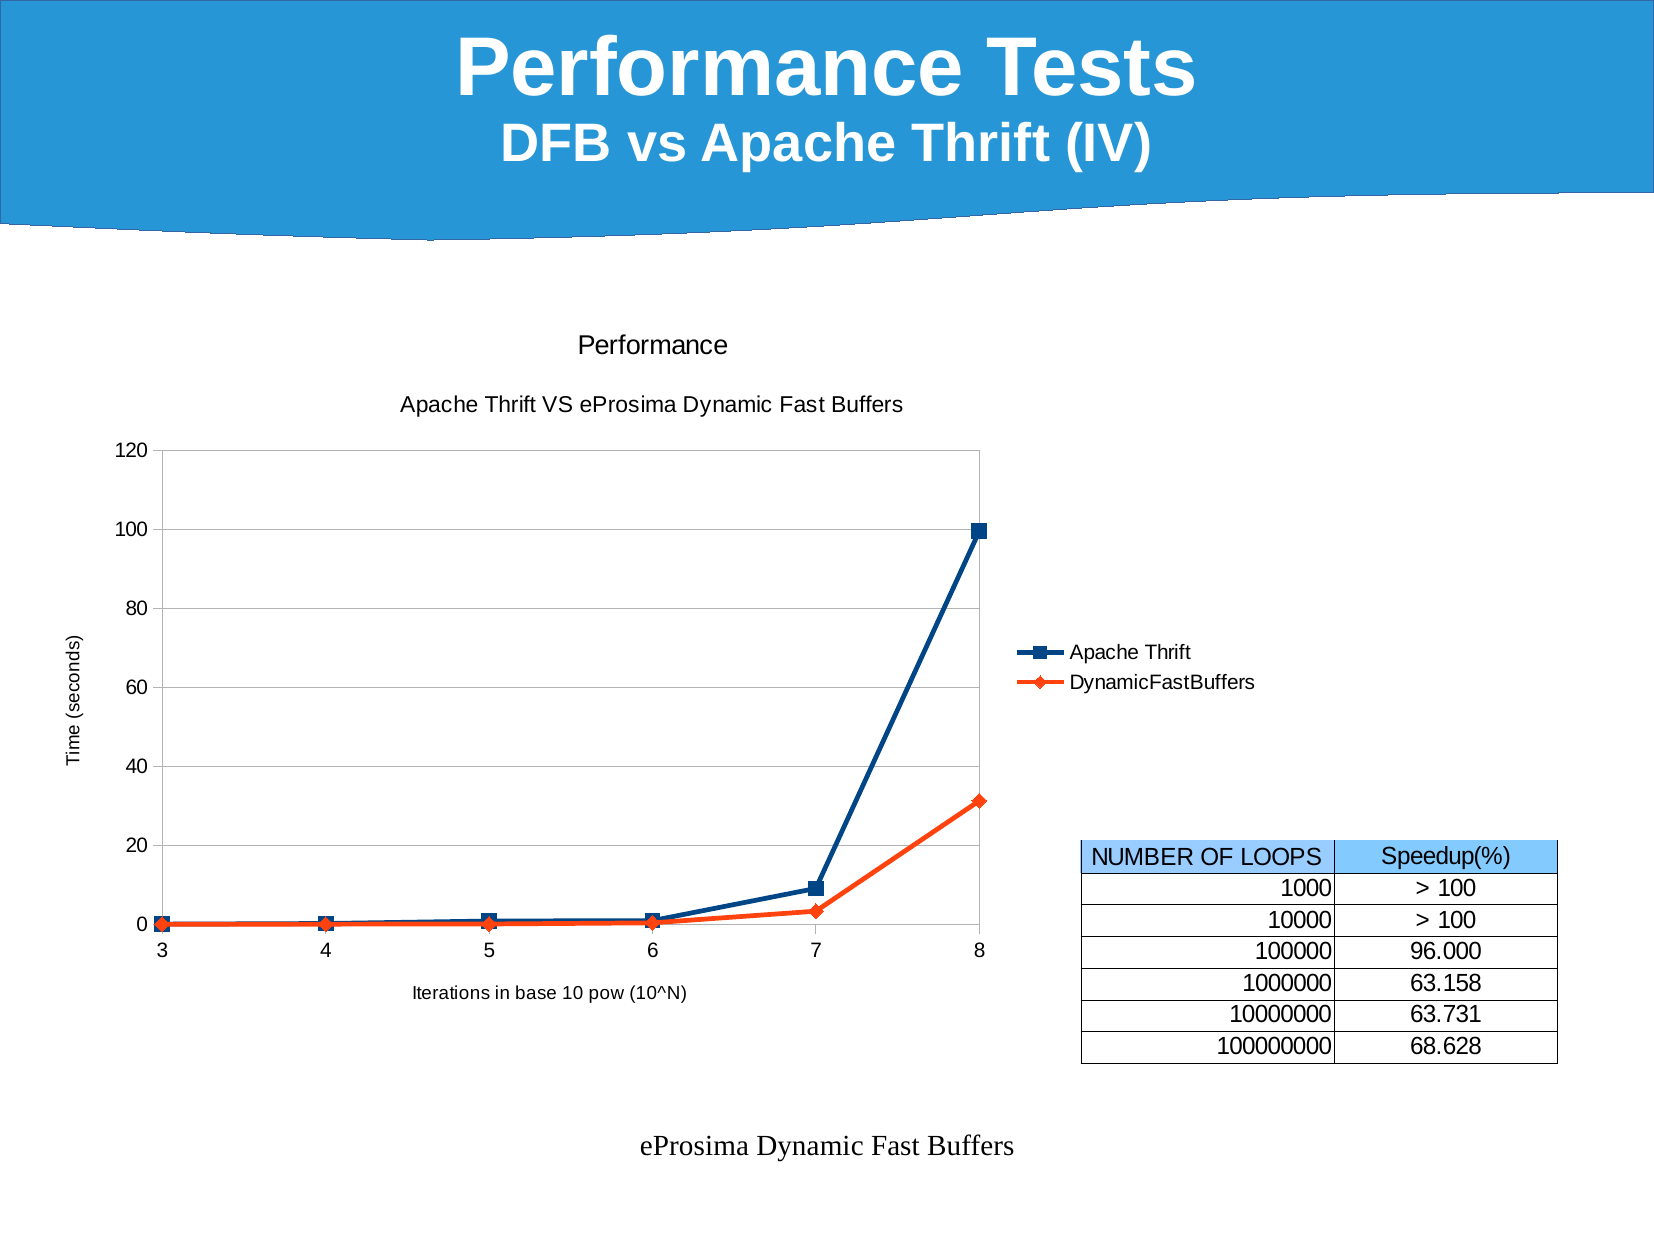

Performance Tests
DFB vs Apache Thrift (IV)
### Chart: Performance
Apache Thrift VS eProsima Dynamic Fast Buffers
| Category | Apache Thrift | DynamicFastBuffers |
|---|---|---|
| 3 | 0.0 | 0.0 |
| 4 | 0.156 | 0.0 |
| 5 | 0.78001 | 0.0312 |
| 6 | 0.889206 | 0.327602 |
| 7 | 9.032458 | 3.276021 |
| 8 | 99.4537 | 31.2002 |
eProsima Dynamic Fast Buffers